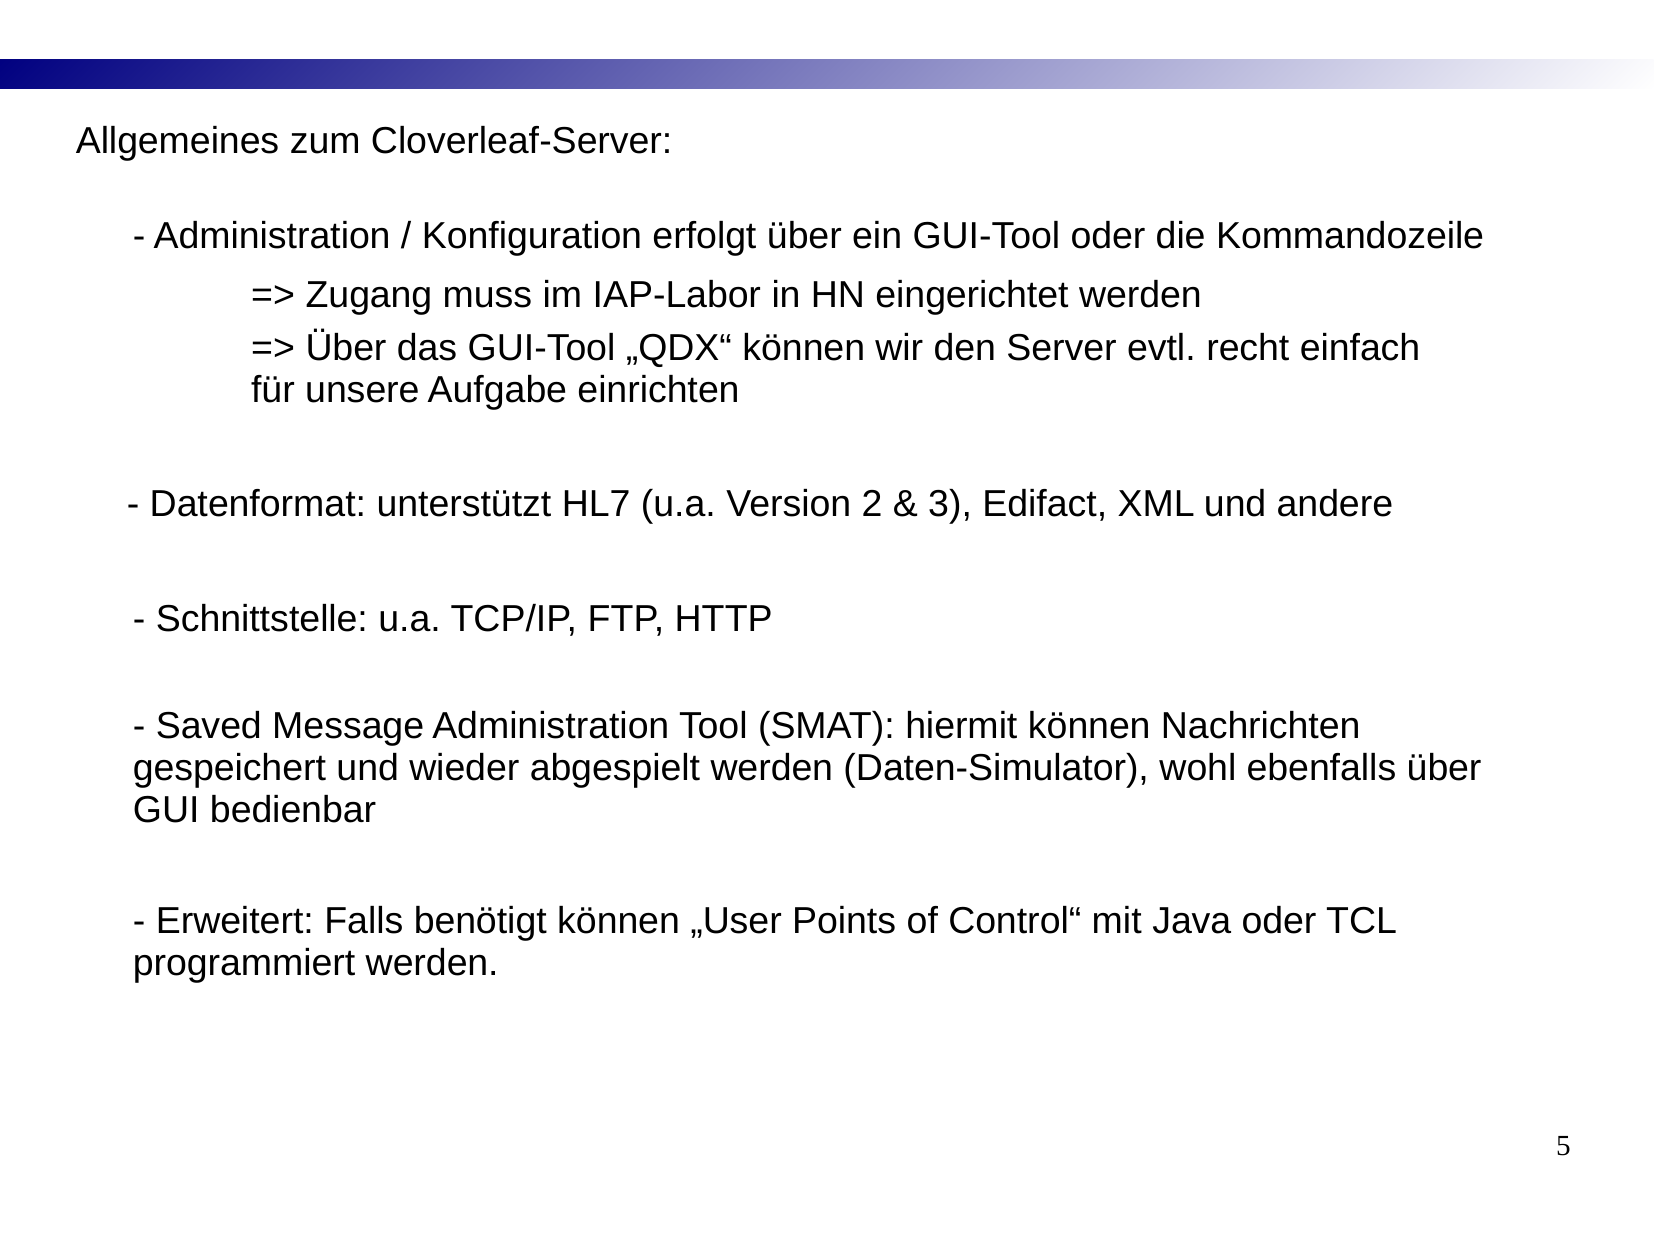

Allgemeines zum Cloverleaf-Server:
- Administration / Konfiguration erfolgt über ein GUI-Tool oder die Kommandozeile
=> Zugang muss im IAP-Labor in HN eingerichtet werden
=> Über das GUI-Tool „QDX“ können wir den Server evtl. recht einfach
für unsere Aufgabe einrichten
- Datenformat: unterstützt HL7 (u.a. Version 2 & 3), Edifact, XML und andere
- Schnittstelle: u.a. TCP/IP, FTP, HTTP
- Saved Message Administration Tool (SMAT): hiermit können Nachrichten gespeichert und wieder abgespielt werden (Daten-Simulator), wohl ebenfalls über GUI bedienbar
- Erweitert: Falls benötigt können „User Points of Control“ mit Java oder TCL programmiert werden.
5